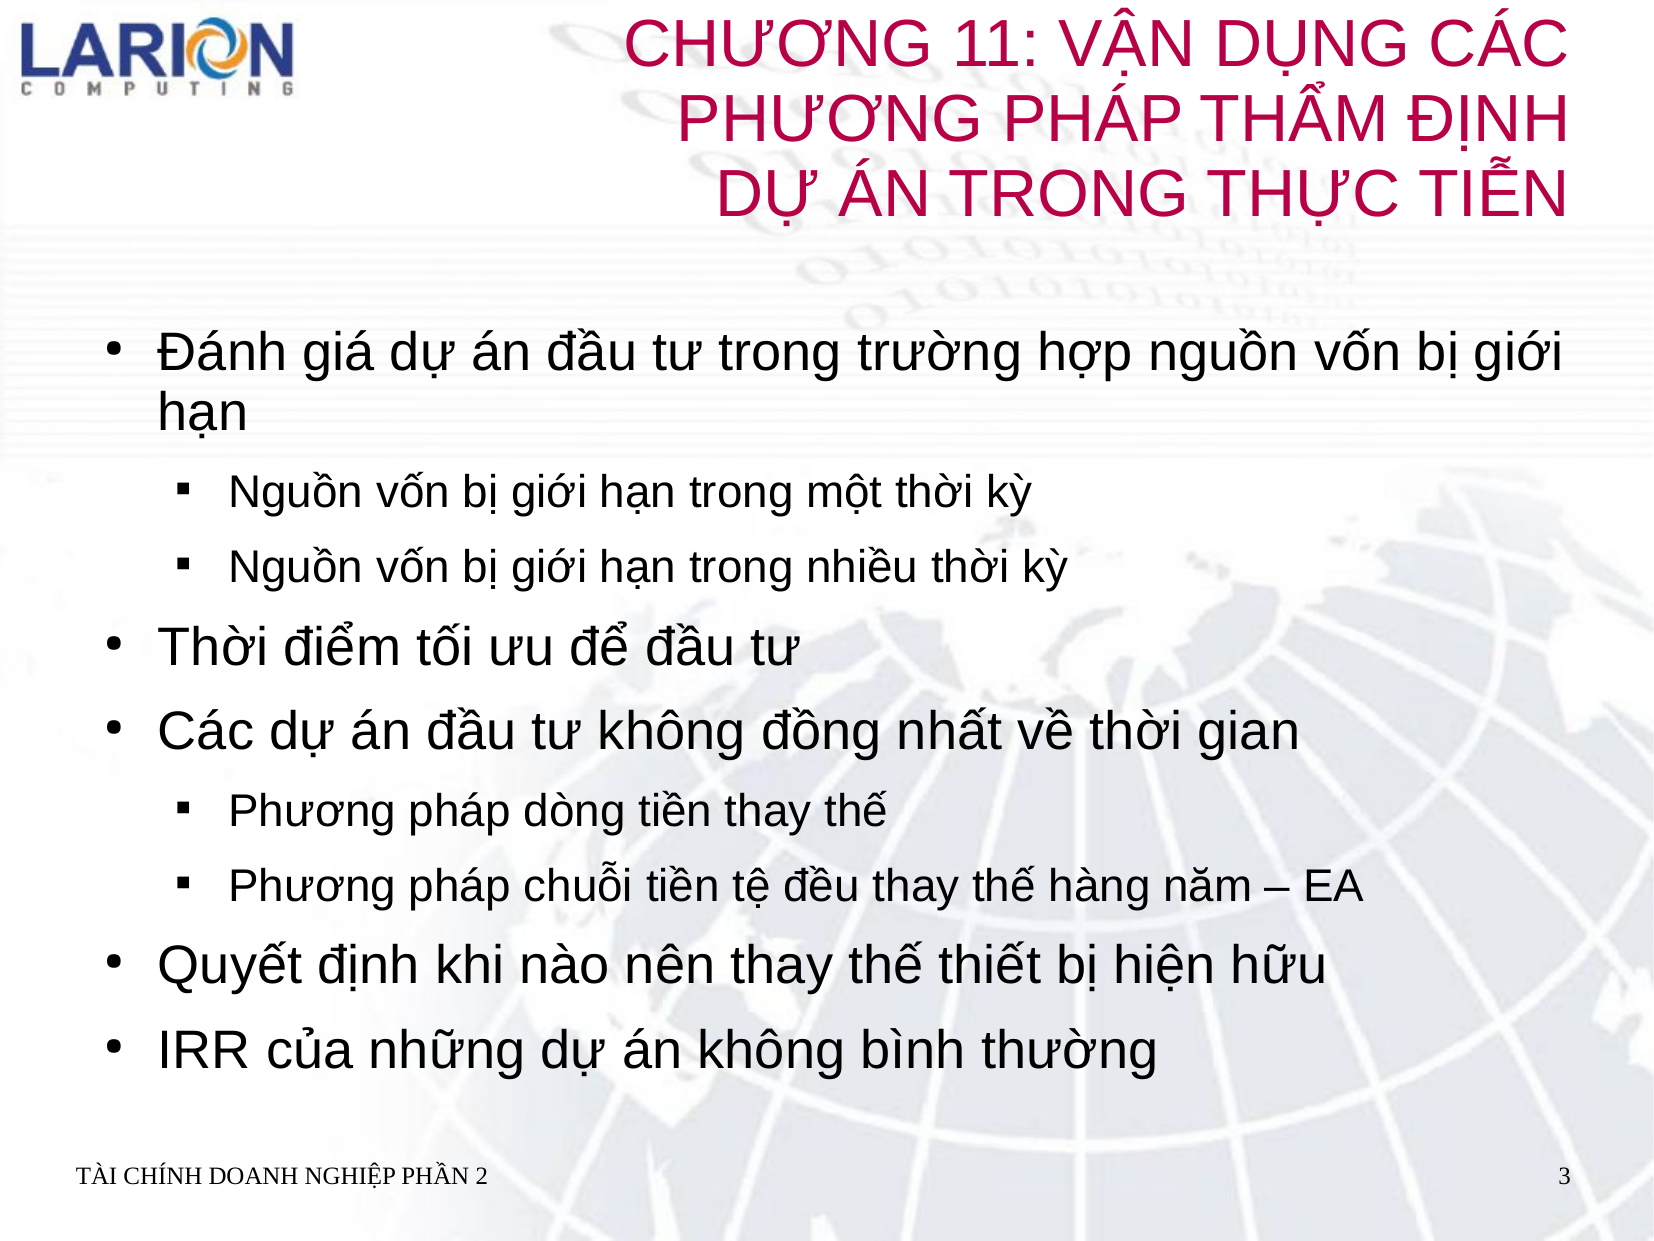

# CHƯƠNG 11: VẬN DỤNG CÁC PHƯƠNG PHÁP THẨM ĐỊNH DỰ ÁN TRONG THỰC TIỄN
Đánh giá dự án đầu tư trong trường hợp nguồn vốn bị giới hạn
Nguồn vốn bị giới hạn trong một thời kỳ
Nguồn vốn bị giới hạn trong nhiều thời kỳ
Thời điểm tối ưu để đầu tư
Các dự án đầu tư không đồng nhất về thời gian
Phương pháp dòng tiền thay thế
Phương pháp chuỗi tiền tệ đều thay thế hàng năm – EA
Quyết định khi nào nên thay thế thiết bị hiện hữu
IRR của những dự án không bình thường
TÀI CHÍNH DOANH NGHIỆP PHẦN 2
3